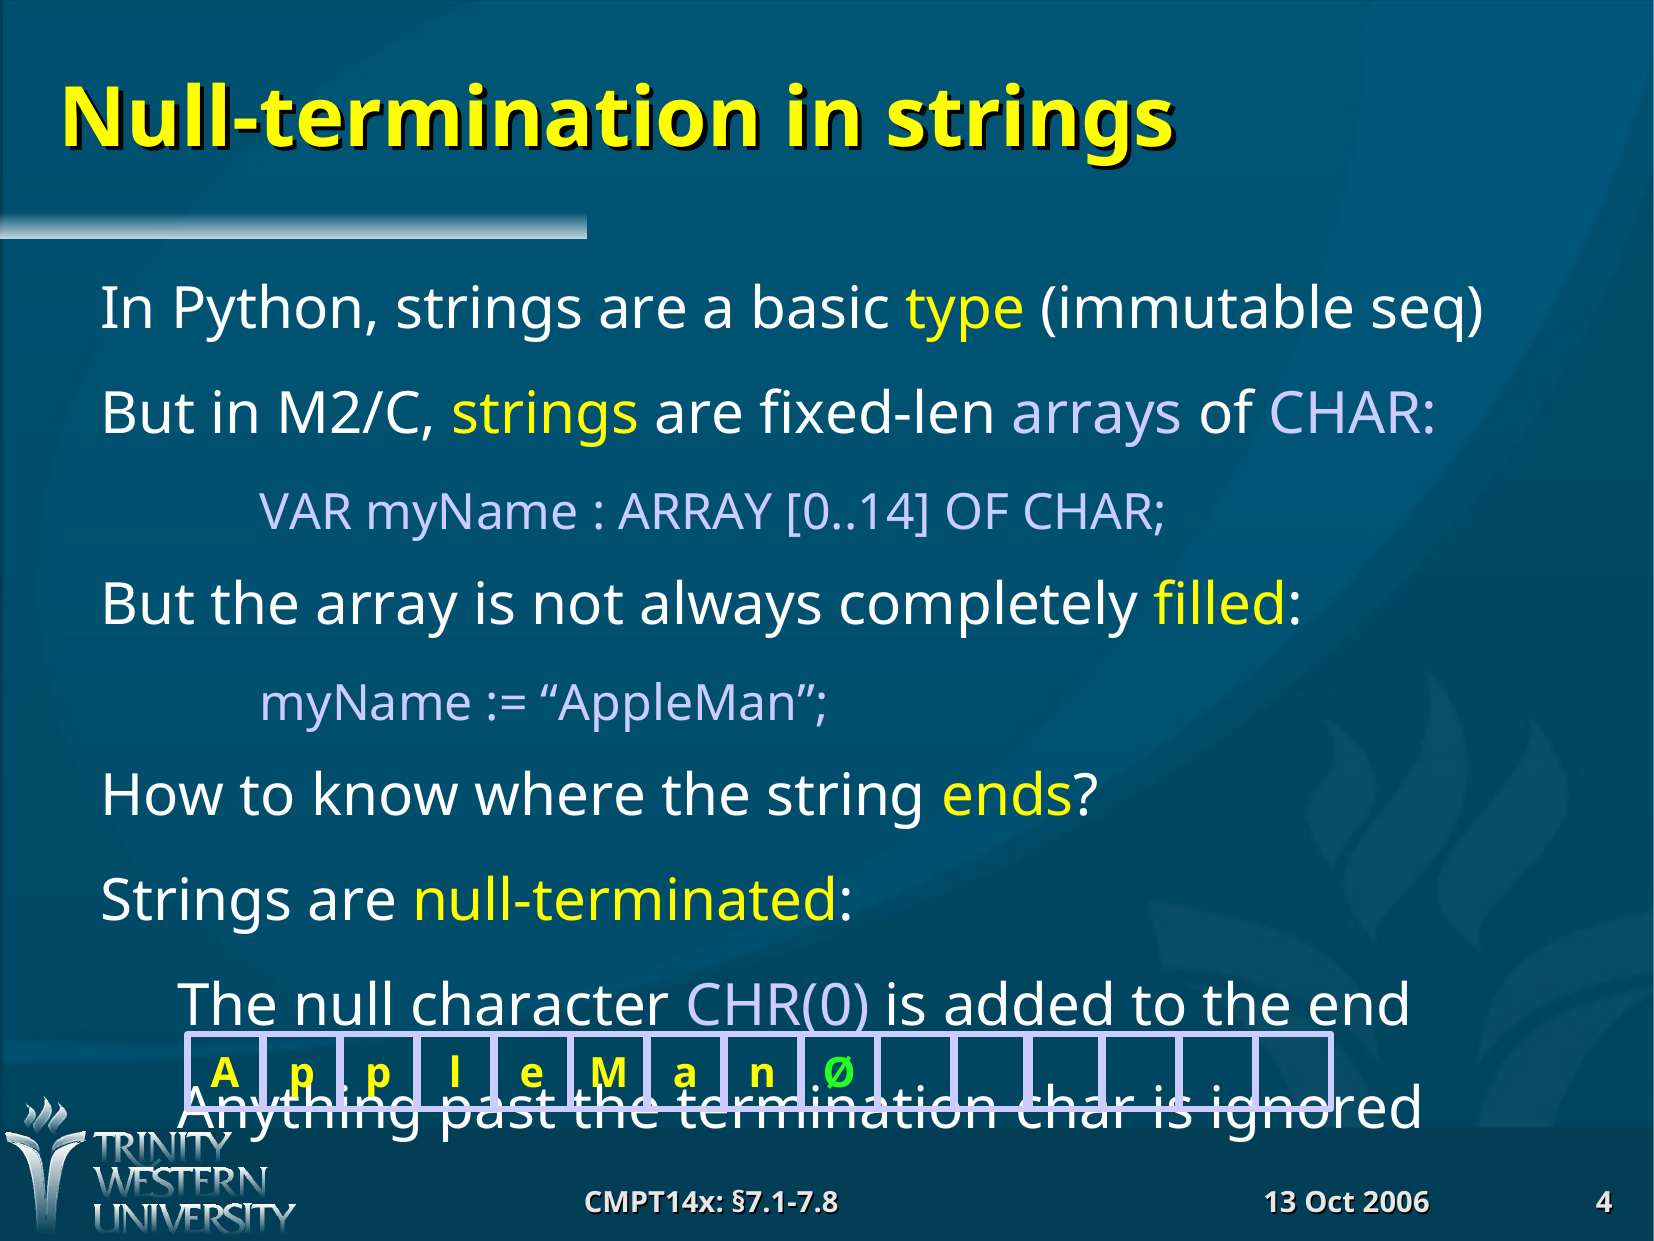

# Null-termination in strings
In Python, strings are a basic type (immutable seq)
But in M2/C, strings are fixed-len arrays of CHAR:
VAR myName : ARRAY [0..14] OF CHAR;
But the array is not always completely filled:
myName := “AppleMan”;
How to know where the string ends?
Strings are null-terminated:
The null character CHR(0) is added to the end
Anything past the termination char is ignored
A
p
p
l
e
M
a
n
Ø
CMPT14x: §7.1-7.8
13 Oct 2006
4